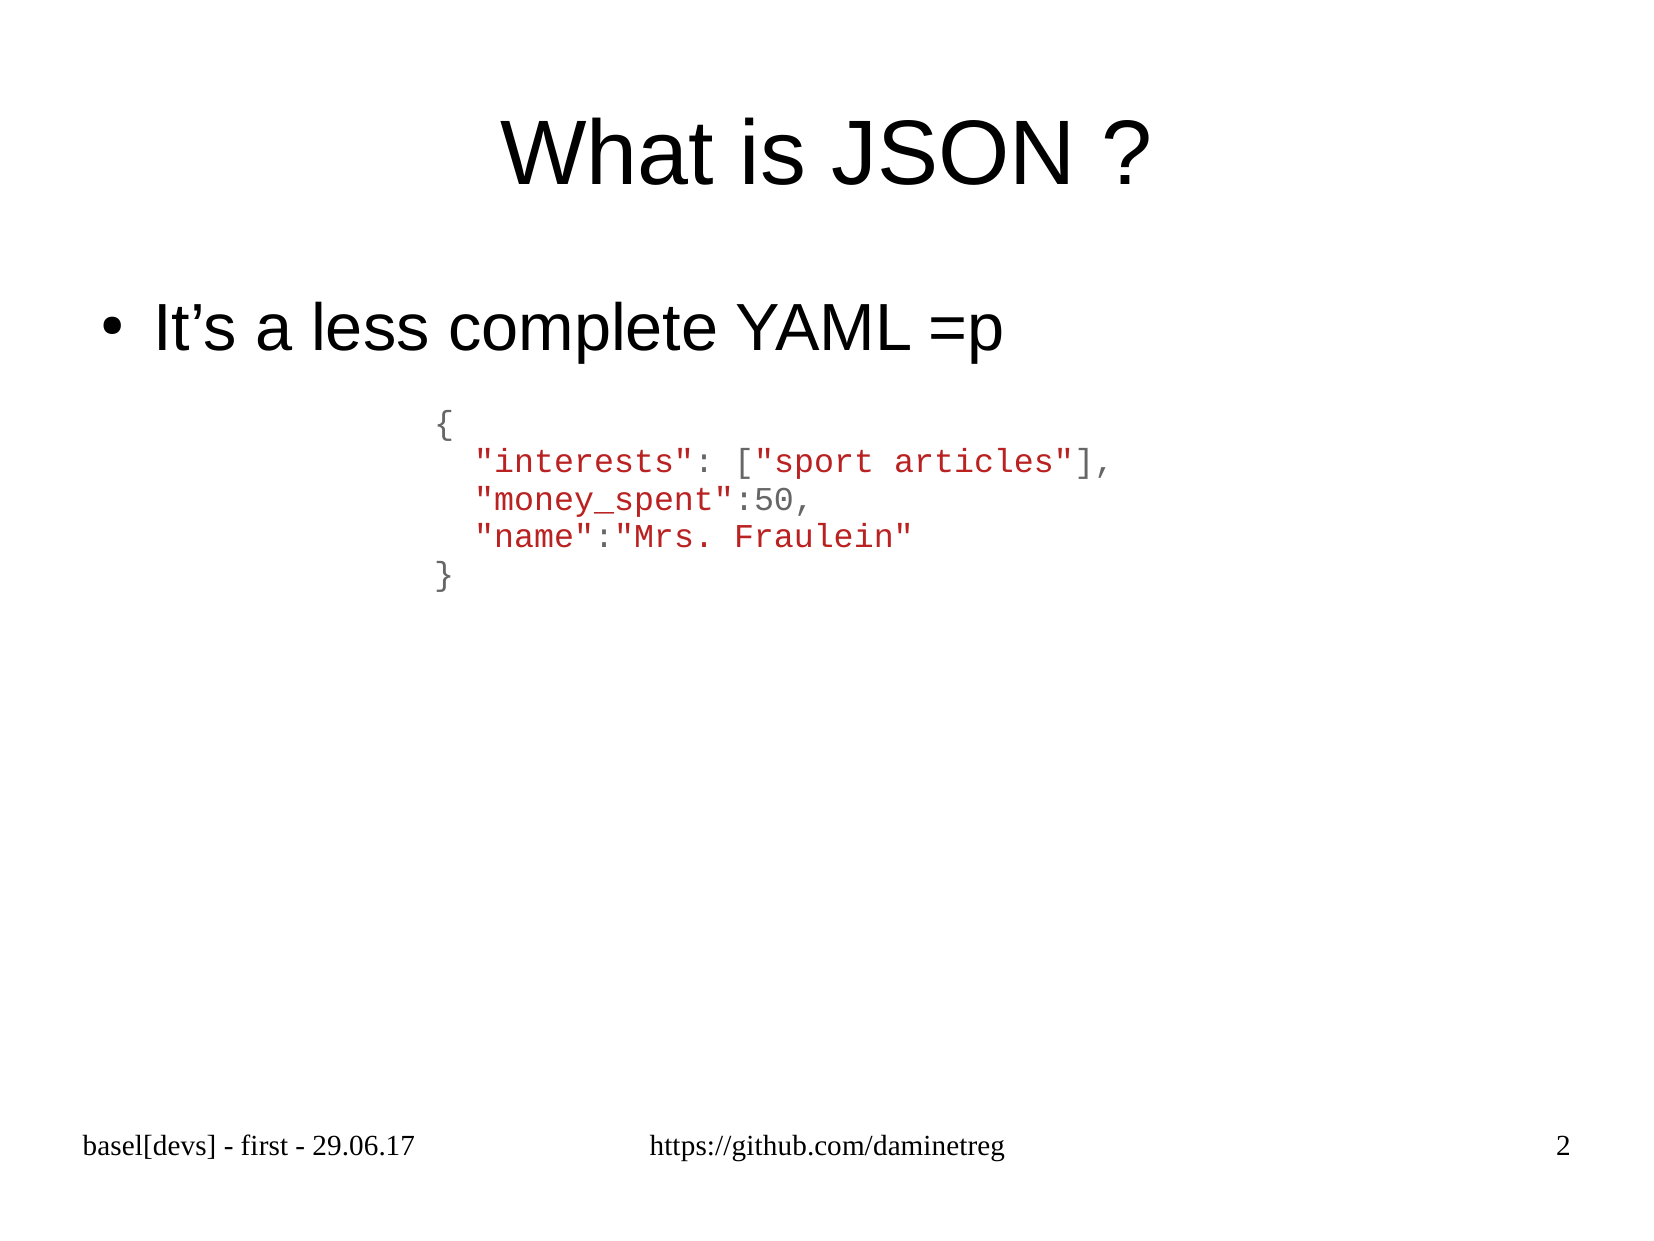

# What is JSON ?
It’s a less complete YAML =p
{
 "interests": ["sport articles"],
 "money_spent":50,
 "name":"Mrs. Fraulein"
}
basel[devs] - first - 29.06.17
https://github.com/daminetreg
2